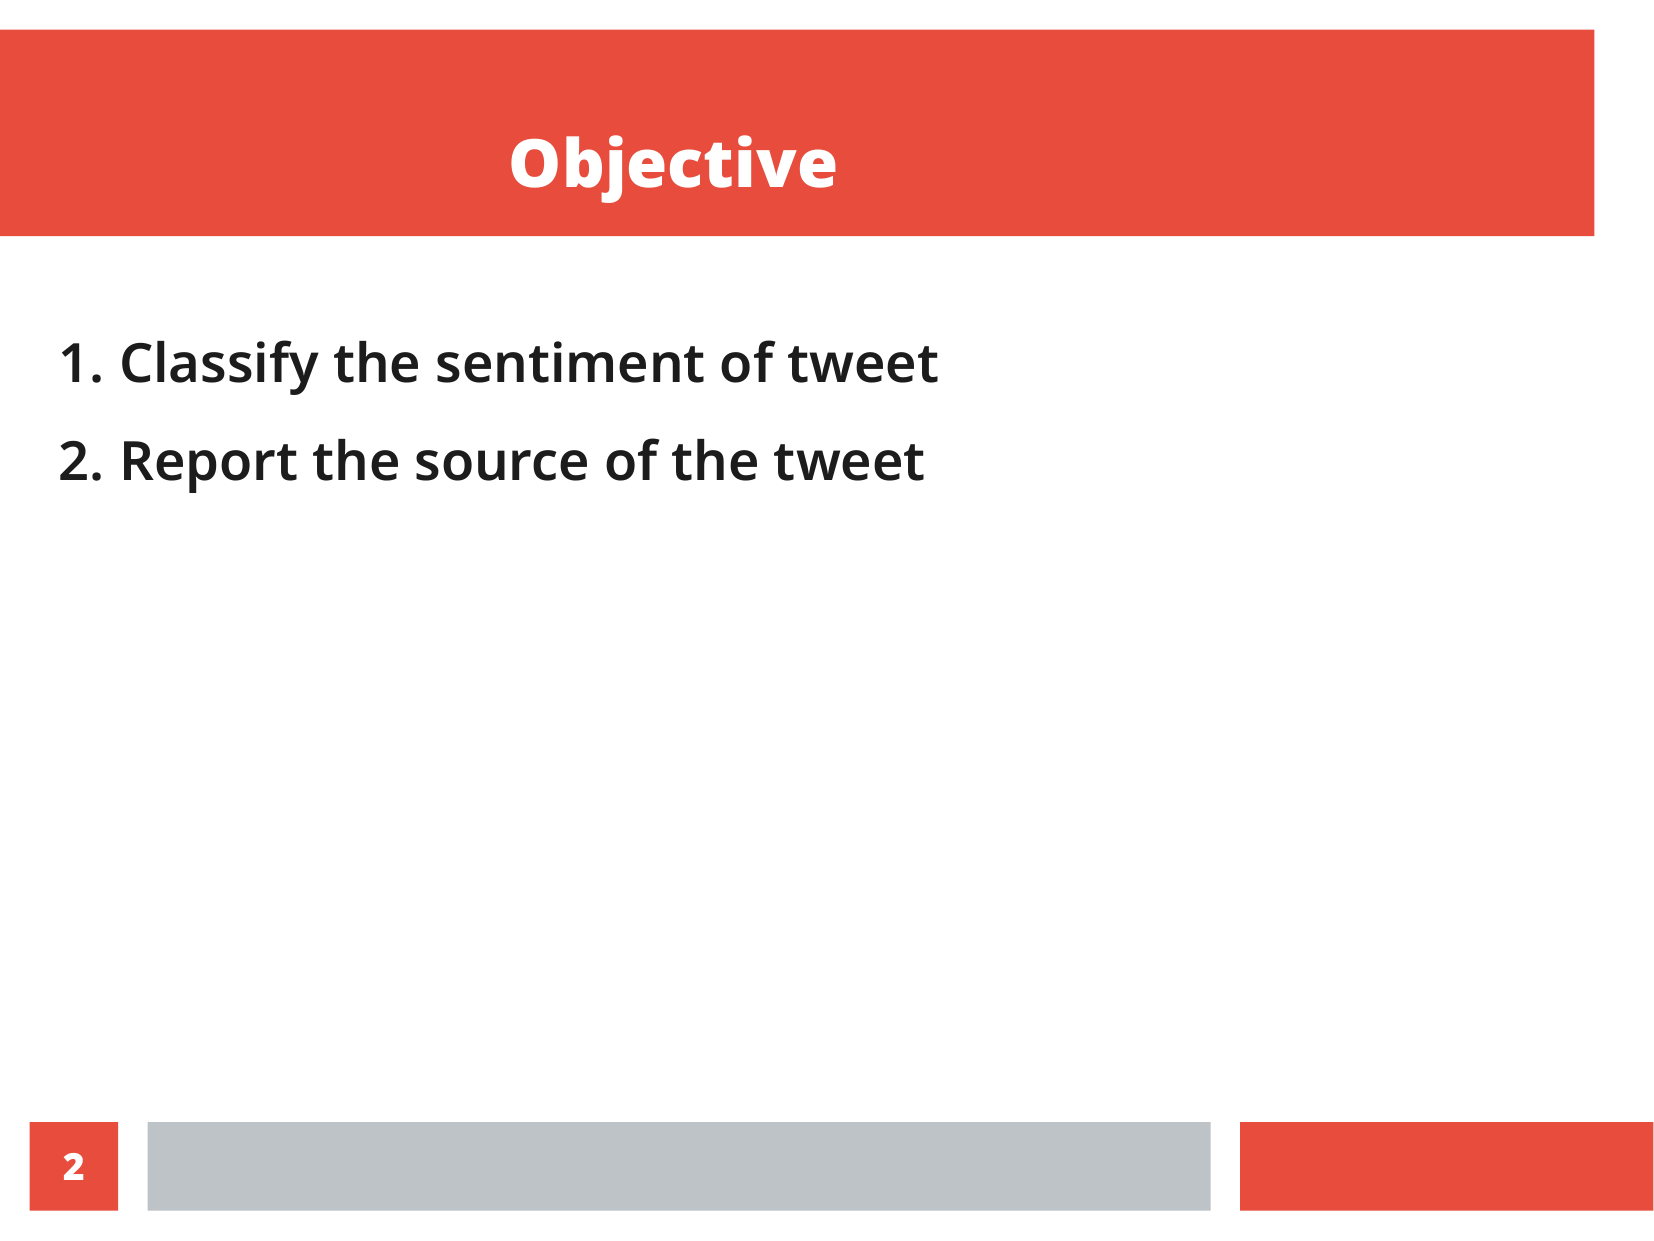

# Objective
1. Classify the sentiment of tweet
2. Report the source of the tweet
2